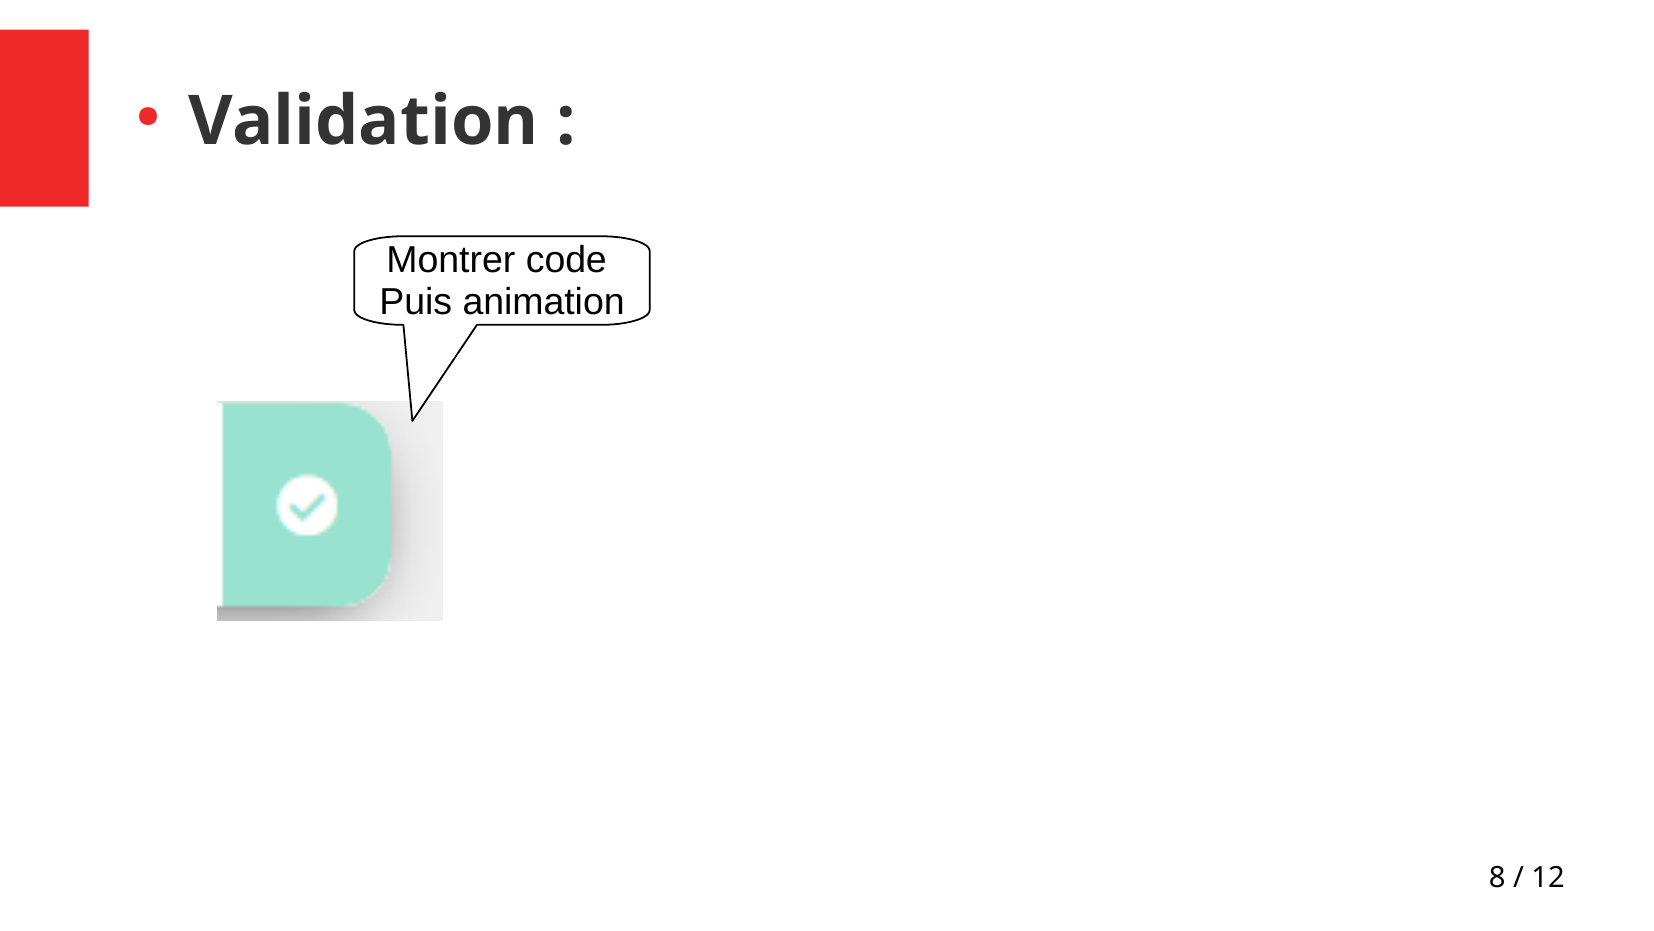

# Validation :
Montrer code
Puis animation
8